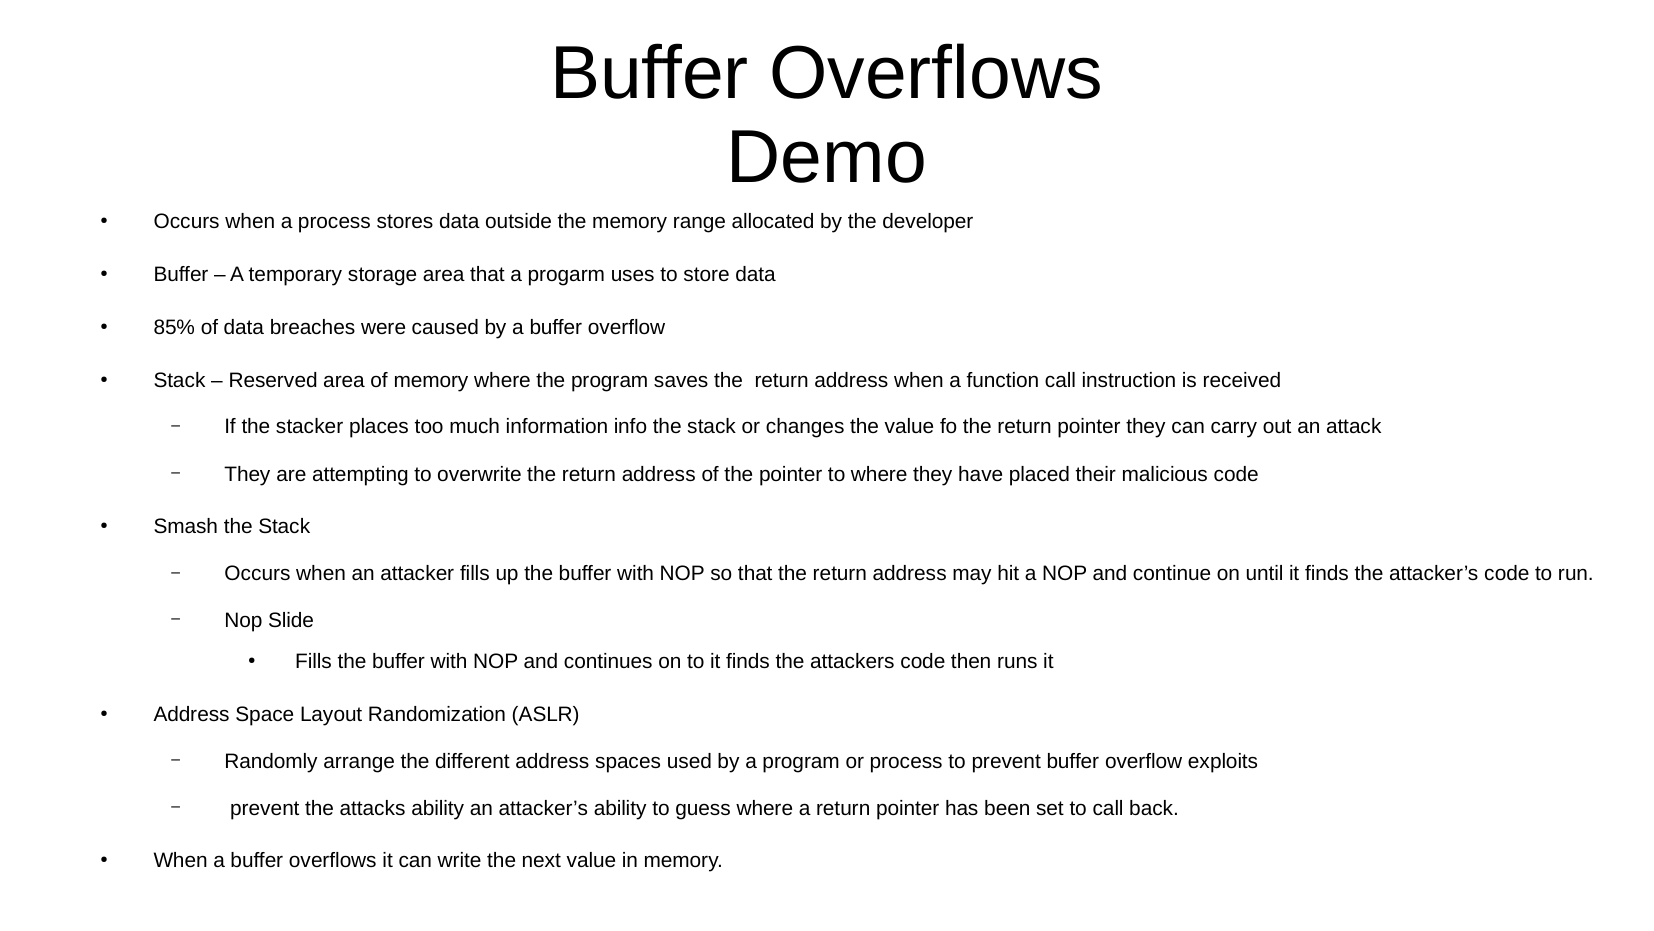

# Buffer Overflows Demo
Occurs when a process stores data outside the memory range allocated by the developer
Buffer – A temporary storage area that a progarm uses to store data
85% of data breaches were caused by a buffer overflow
Stack – Reserved area of memory where the program saves the return address when a function call instruction is received
If the stacker places too much information info the stack or changes the value fo the return pointer they can carry out an attack
They are attempting to overwrite the return address of the pointer to where they have placed their malicious code
Smash the Stack
Occurs when an attacker fills up the buffer with NOP so that the return address may hit a NOP and continue on until it finds the attacker’s code to run.
Nop Slide
Fills the buffer with NOP and continues on to it finds the attackers code then runs it
Address Space Layout Randomization (ASLR)
Randomly arrange the different address spaces used by a program or process to prevent buffer overflow exploits
 prevent the attacks ability an attacker’s ability to guess where a return pointer has been set to call back.
When a buffer overflows it can write the next value in memory.